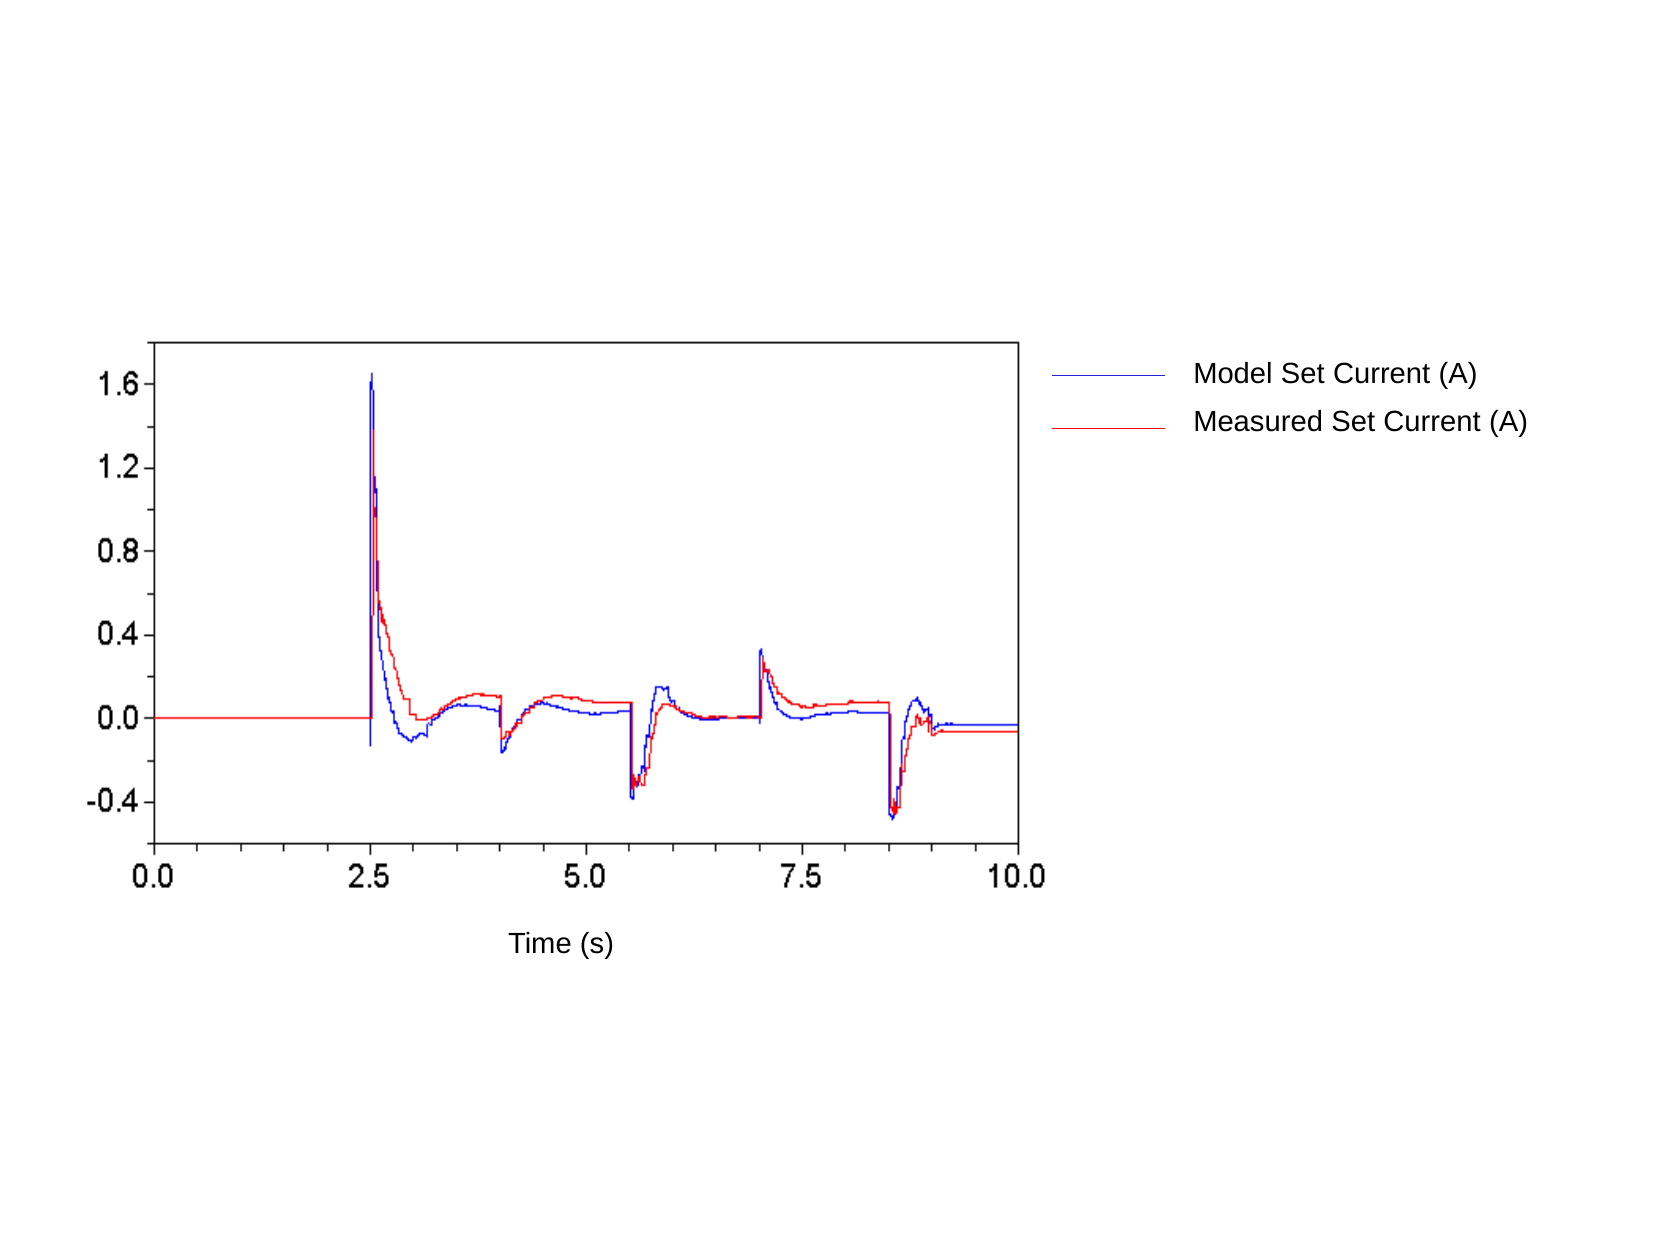

Model Set Current (A)
Measured Set Current (A)
Time (s)